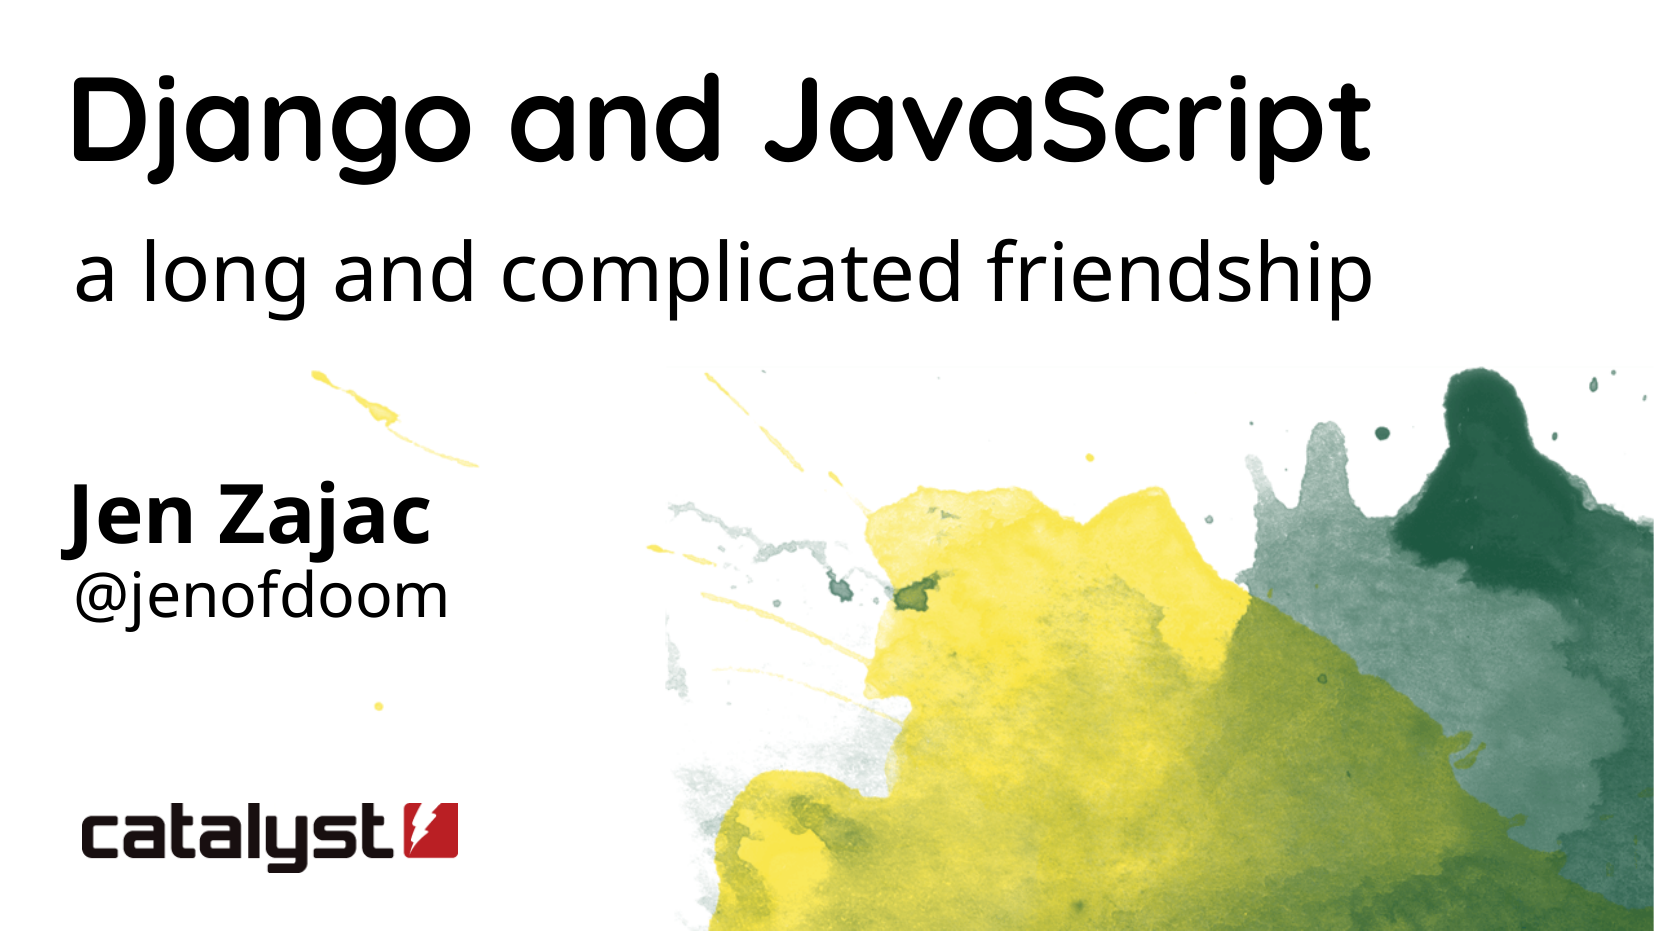

# Django and JavaScript
a long and complicated friendship
Jen Zajac
@jenofdoom